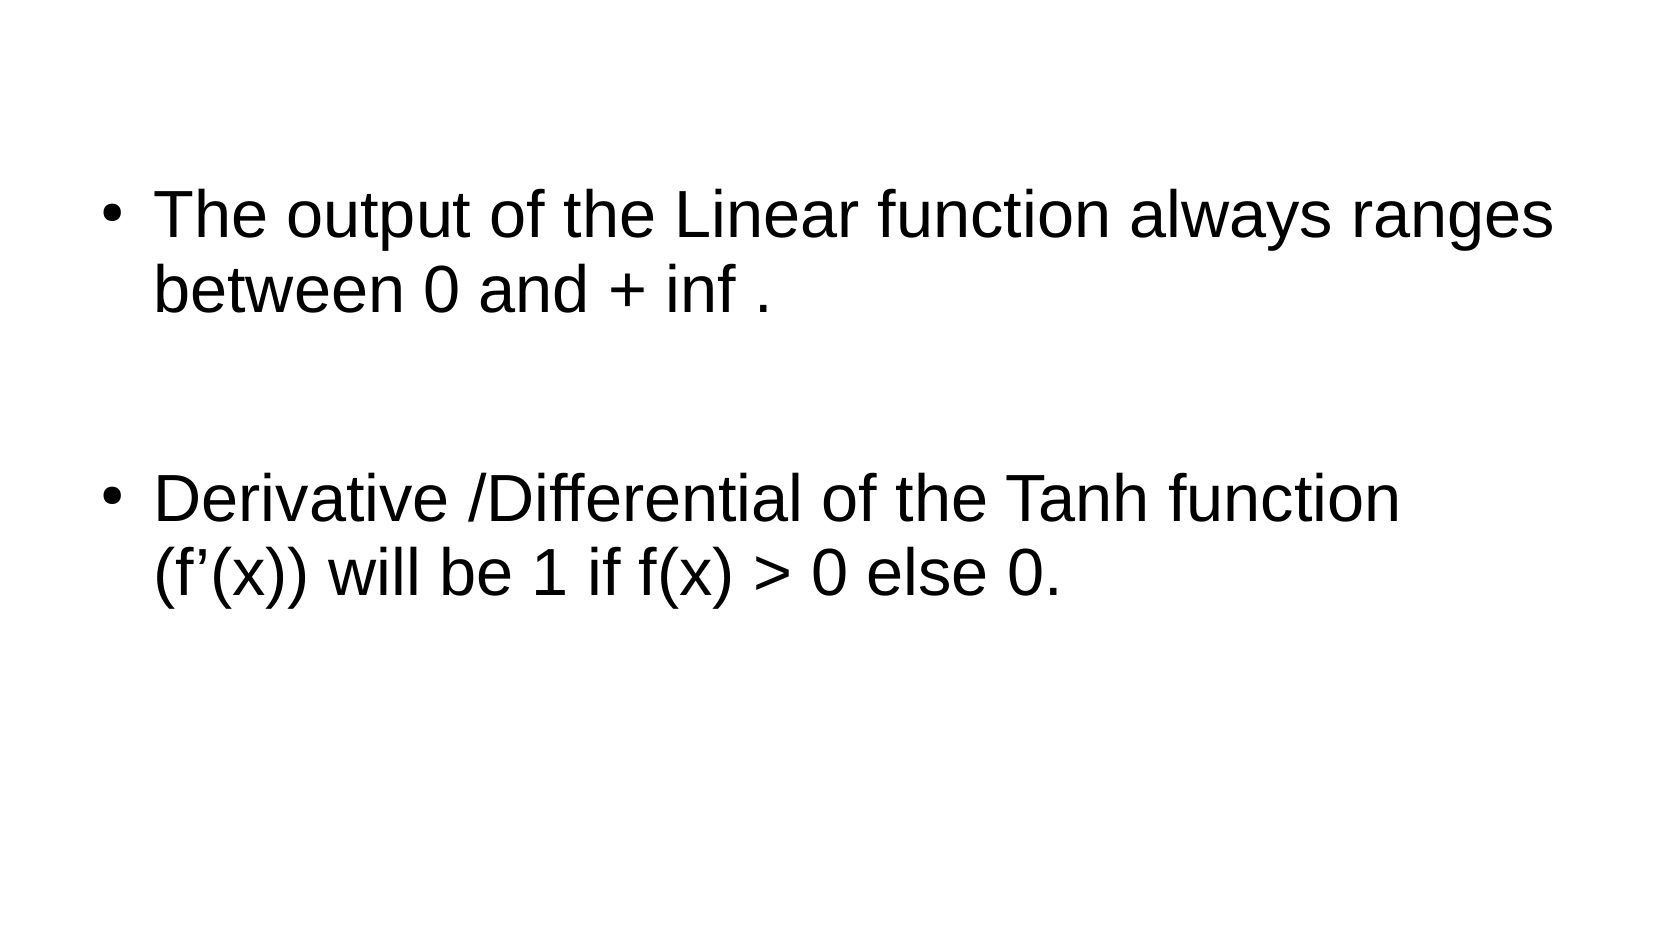

# The output of the Linear function always ranges between 0 and + inf .
Derivative /Differential of the Tanh function (f’(x)) will be 1 if f(x) > 0 else 0.